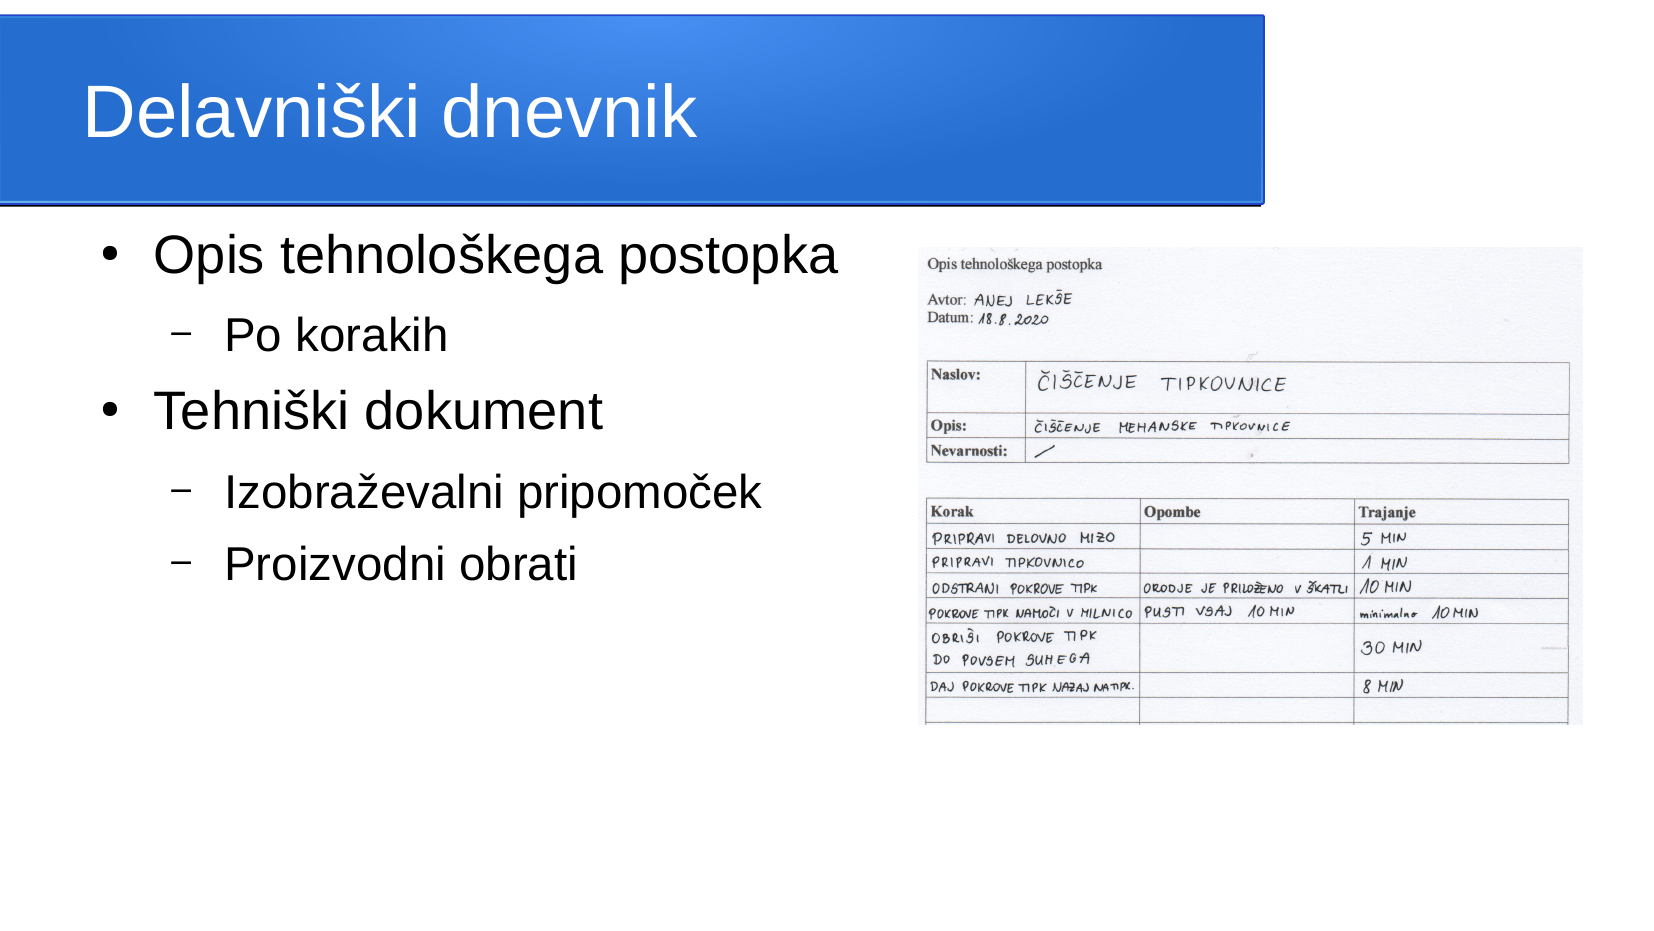

# Delavniški dnevnik
Opis tehnološkega postopka
Po korakih
Tehniški dokument
Izobraževalni pripomoček
Proizvodni obrati